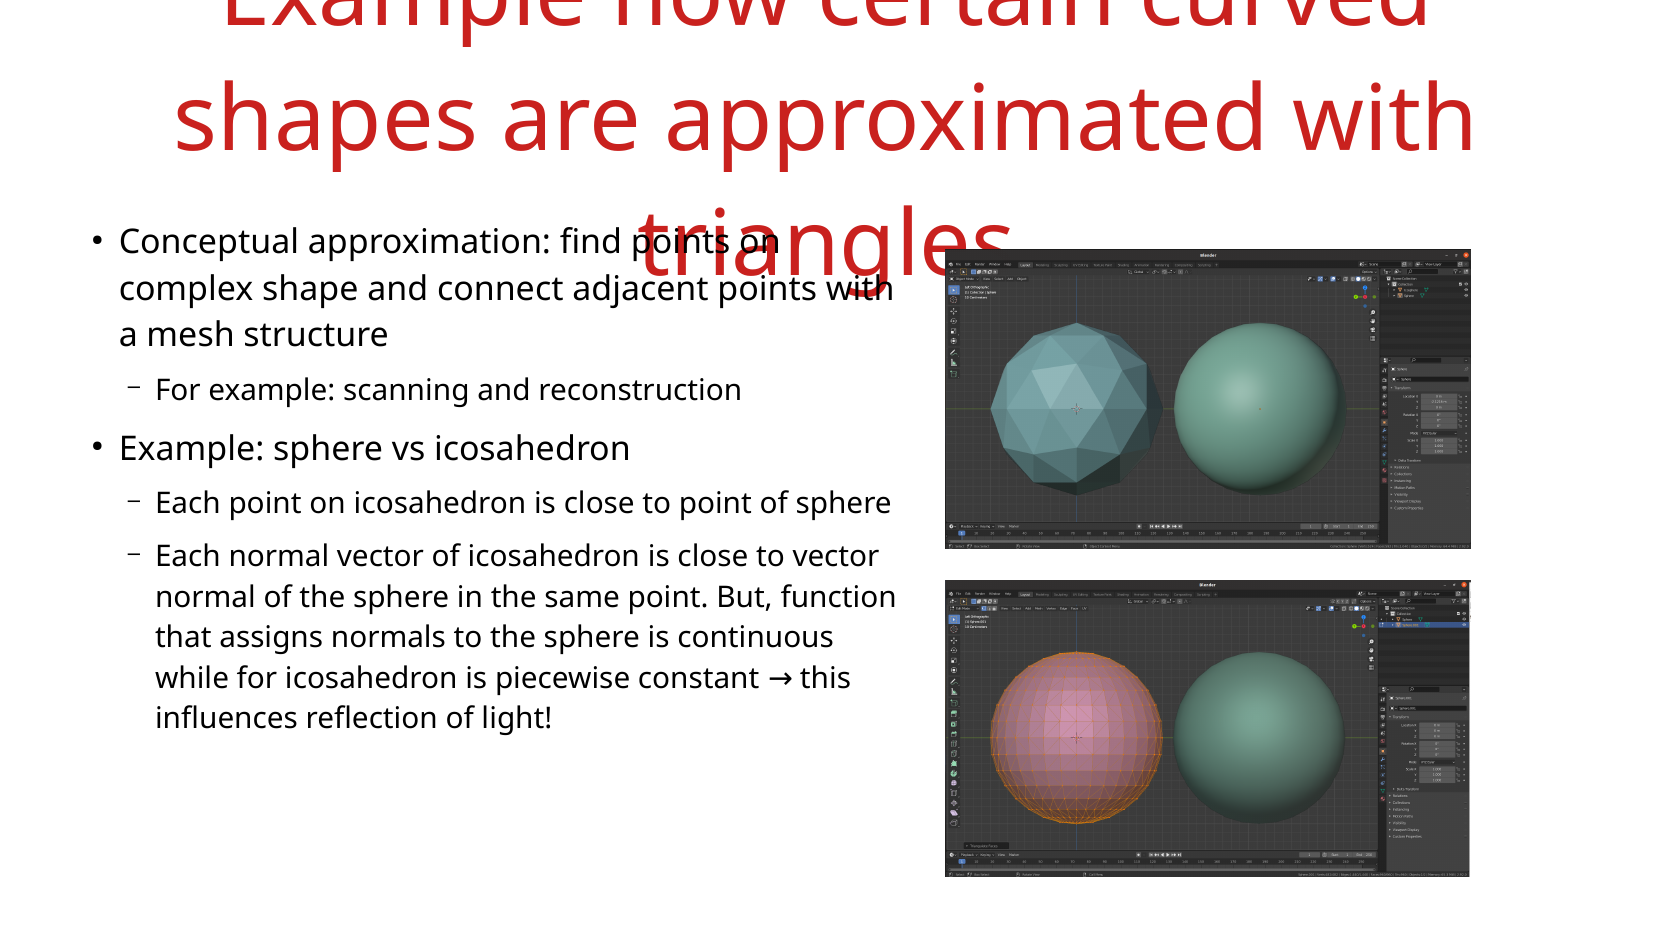

# Example how certain curved shapes are approximated with triangles
Conceptual approximation: find points on complex shape and connect adjacent points with a mesh structure
For example: scanning and reconstruction
Example: sphere vs icosahedron
Each point on icosahedron is close to point of sphere
Each normal vector of icosahedron is close to vector normal of the sphere in the same point. But, function that assigns normals to the sphere is continuous while for icosahedron is piecewise constant → this influences reflection of light!